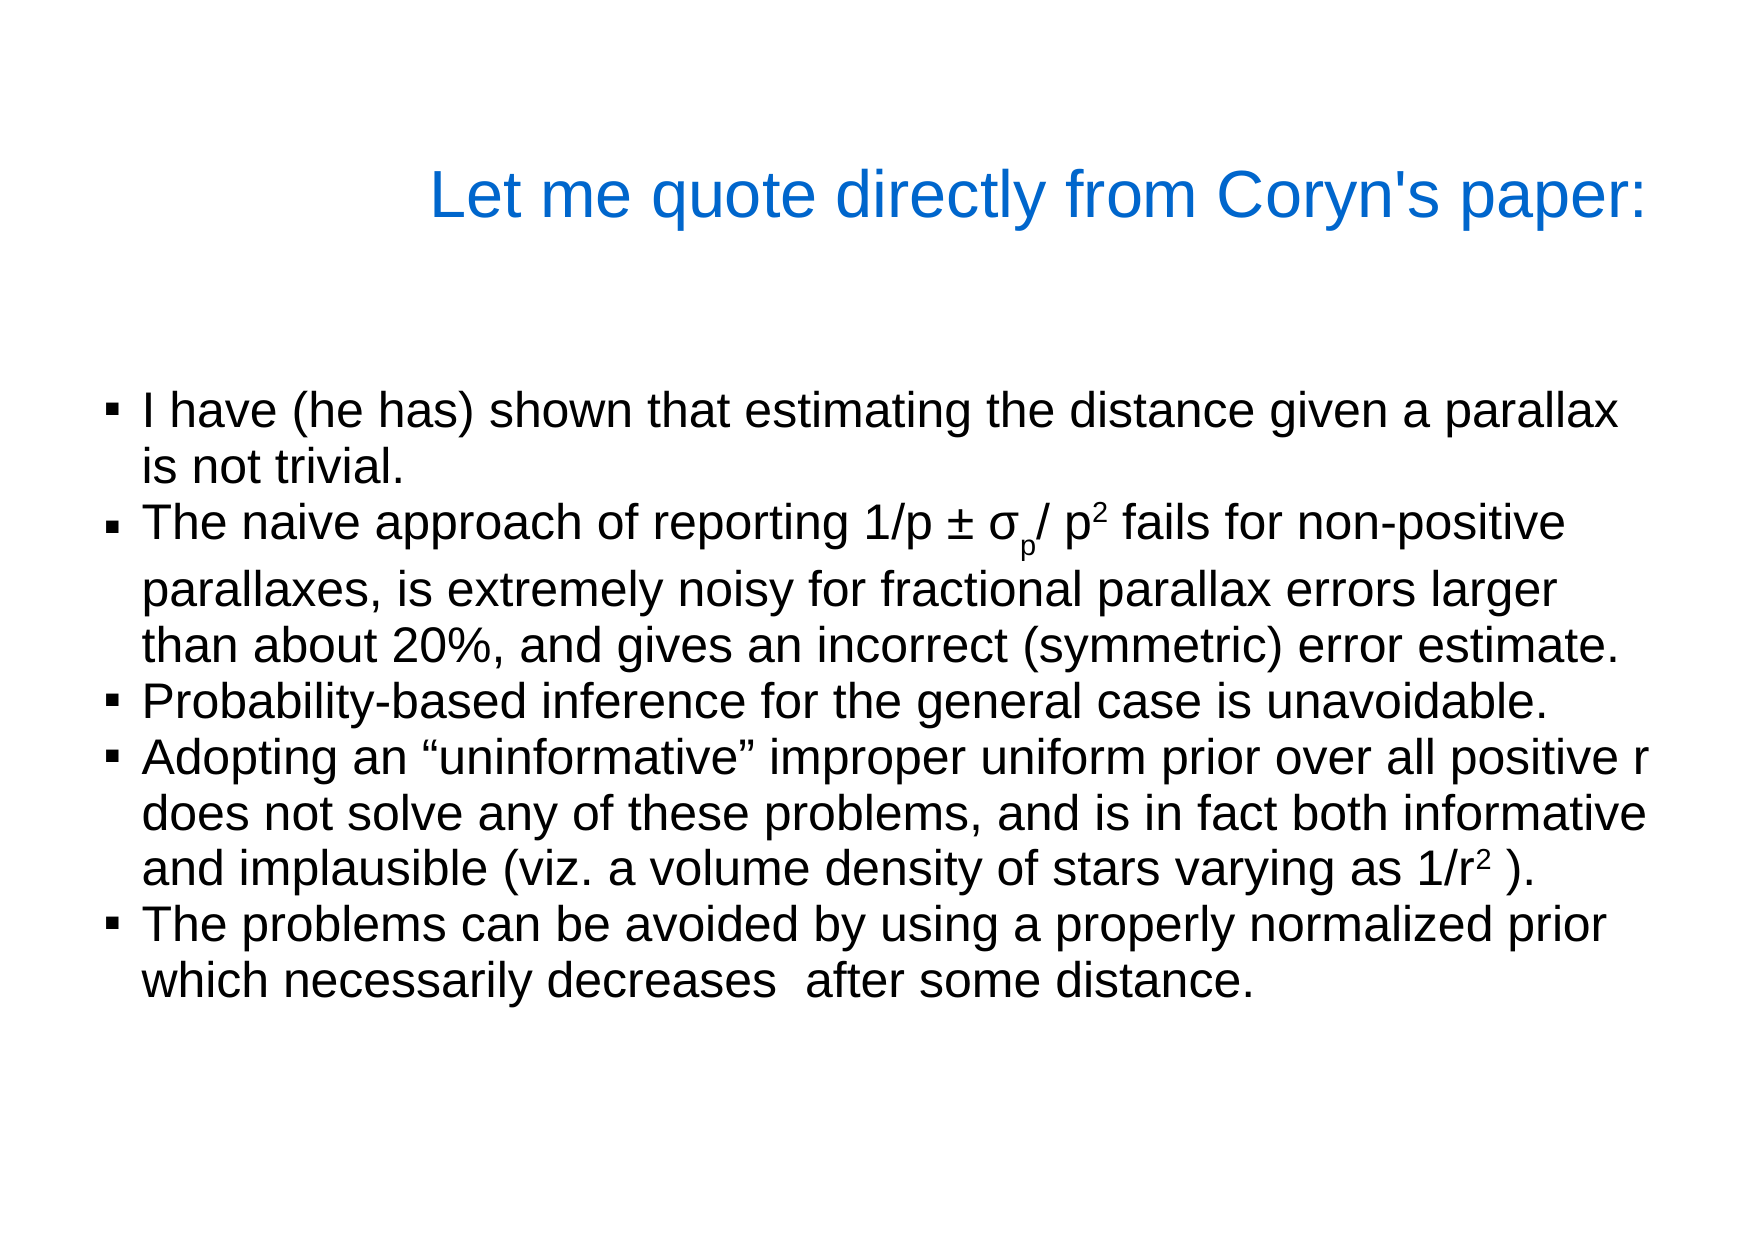

Let me quote directly from Coryn's paper:
I have (he has) shown that estimating the distance given a parallax is not trivial.
The naive approach of reporting 1/p ± σp/ p2 fails for non-positive parallaxes, is extremely noisy for fractional parallax errors larger than about 20%, and gives an incorrect (symmetric) error estimate.
Probability-based inference for the general case is unavoidable.
Adopting an “uninformative” improper uniform prior over all positive r does not solve any of these problems, and is in fact both informative and implausible (viz. a volume density of stars varying as 1/r2 ).
The problems can be avoided by using a properly normalized prior which necessarily decreases after some distance.